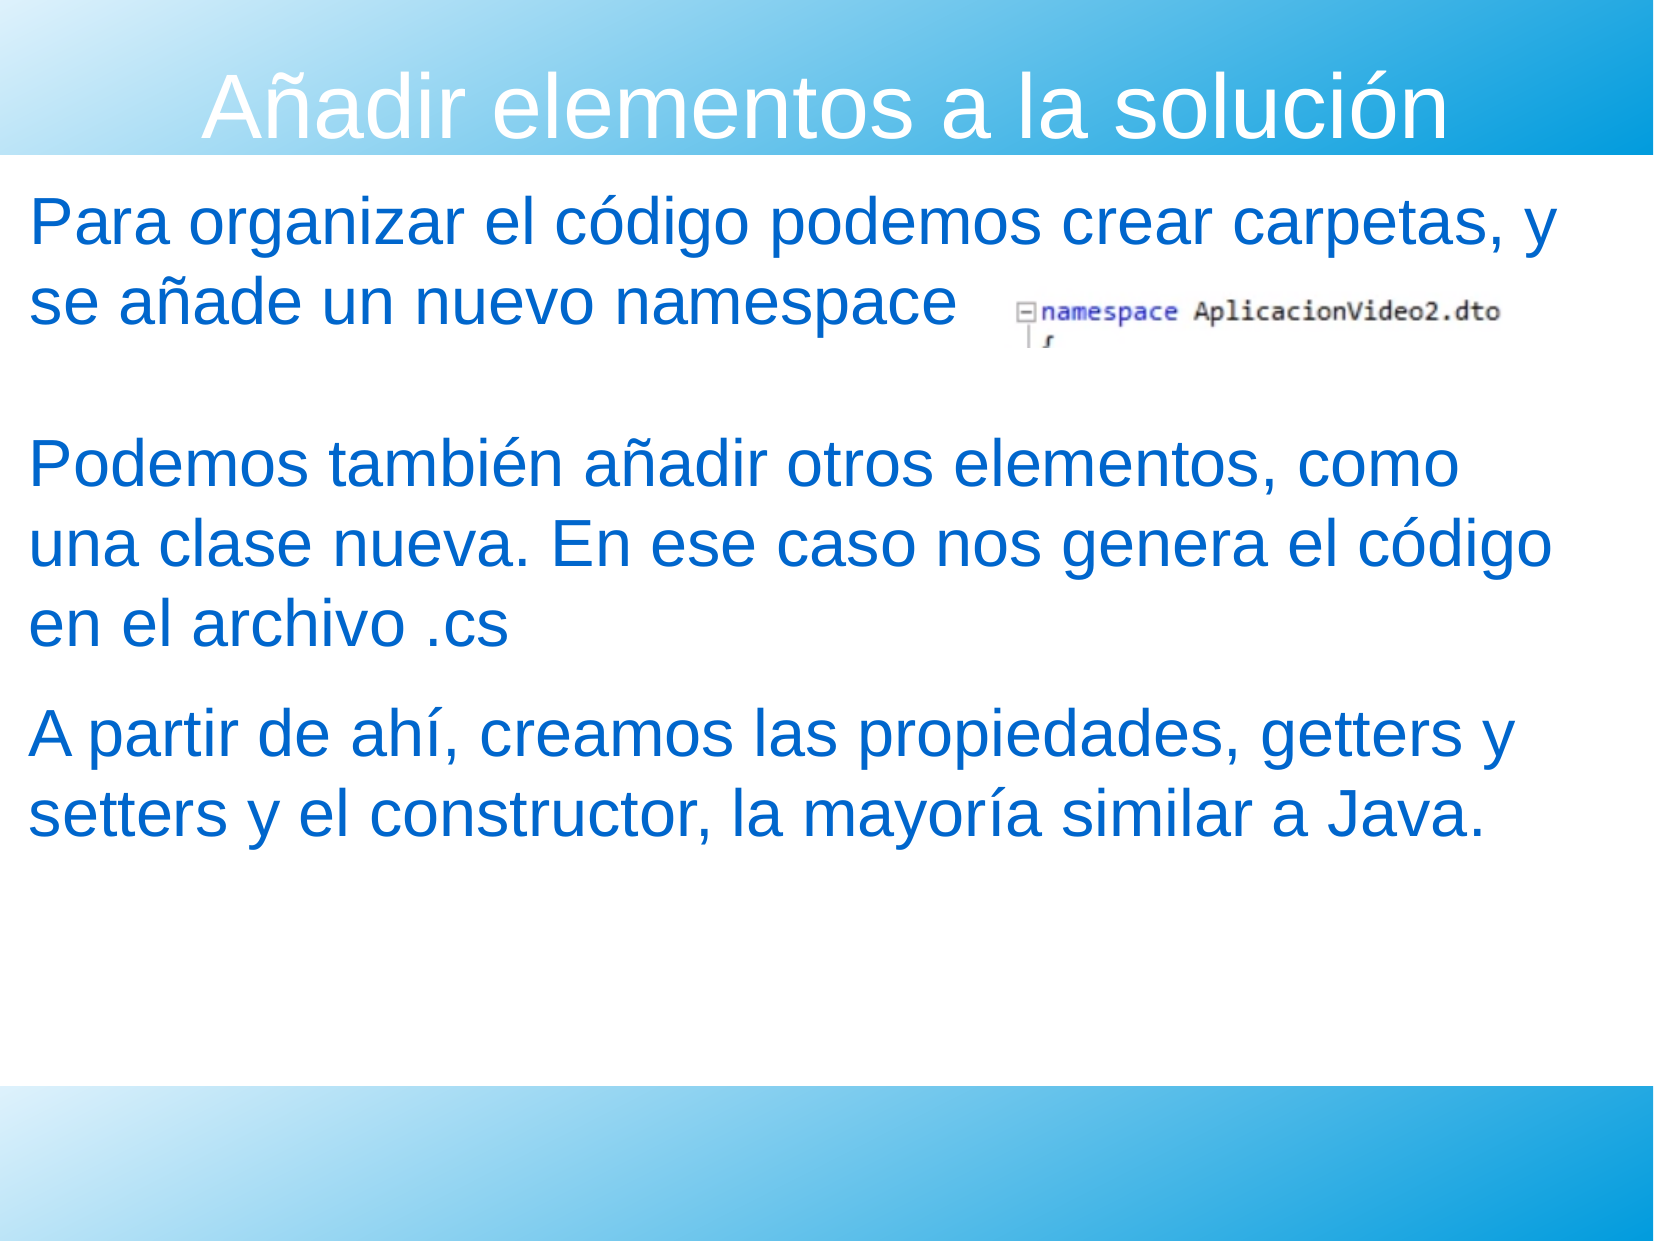

# Añadir elementos a la solución
Para organizar el código podemos crear carpetas, y se añade un nuevo namespace
Podemos también añadir otros elementos, como una clase nueva. En ese caso nos genera el código en el archivo .cs
A partir de ahí, creamos las propiedades, getters y setters y el constructor, la mayoría similar a Java.